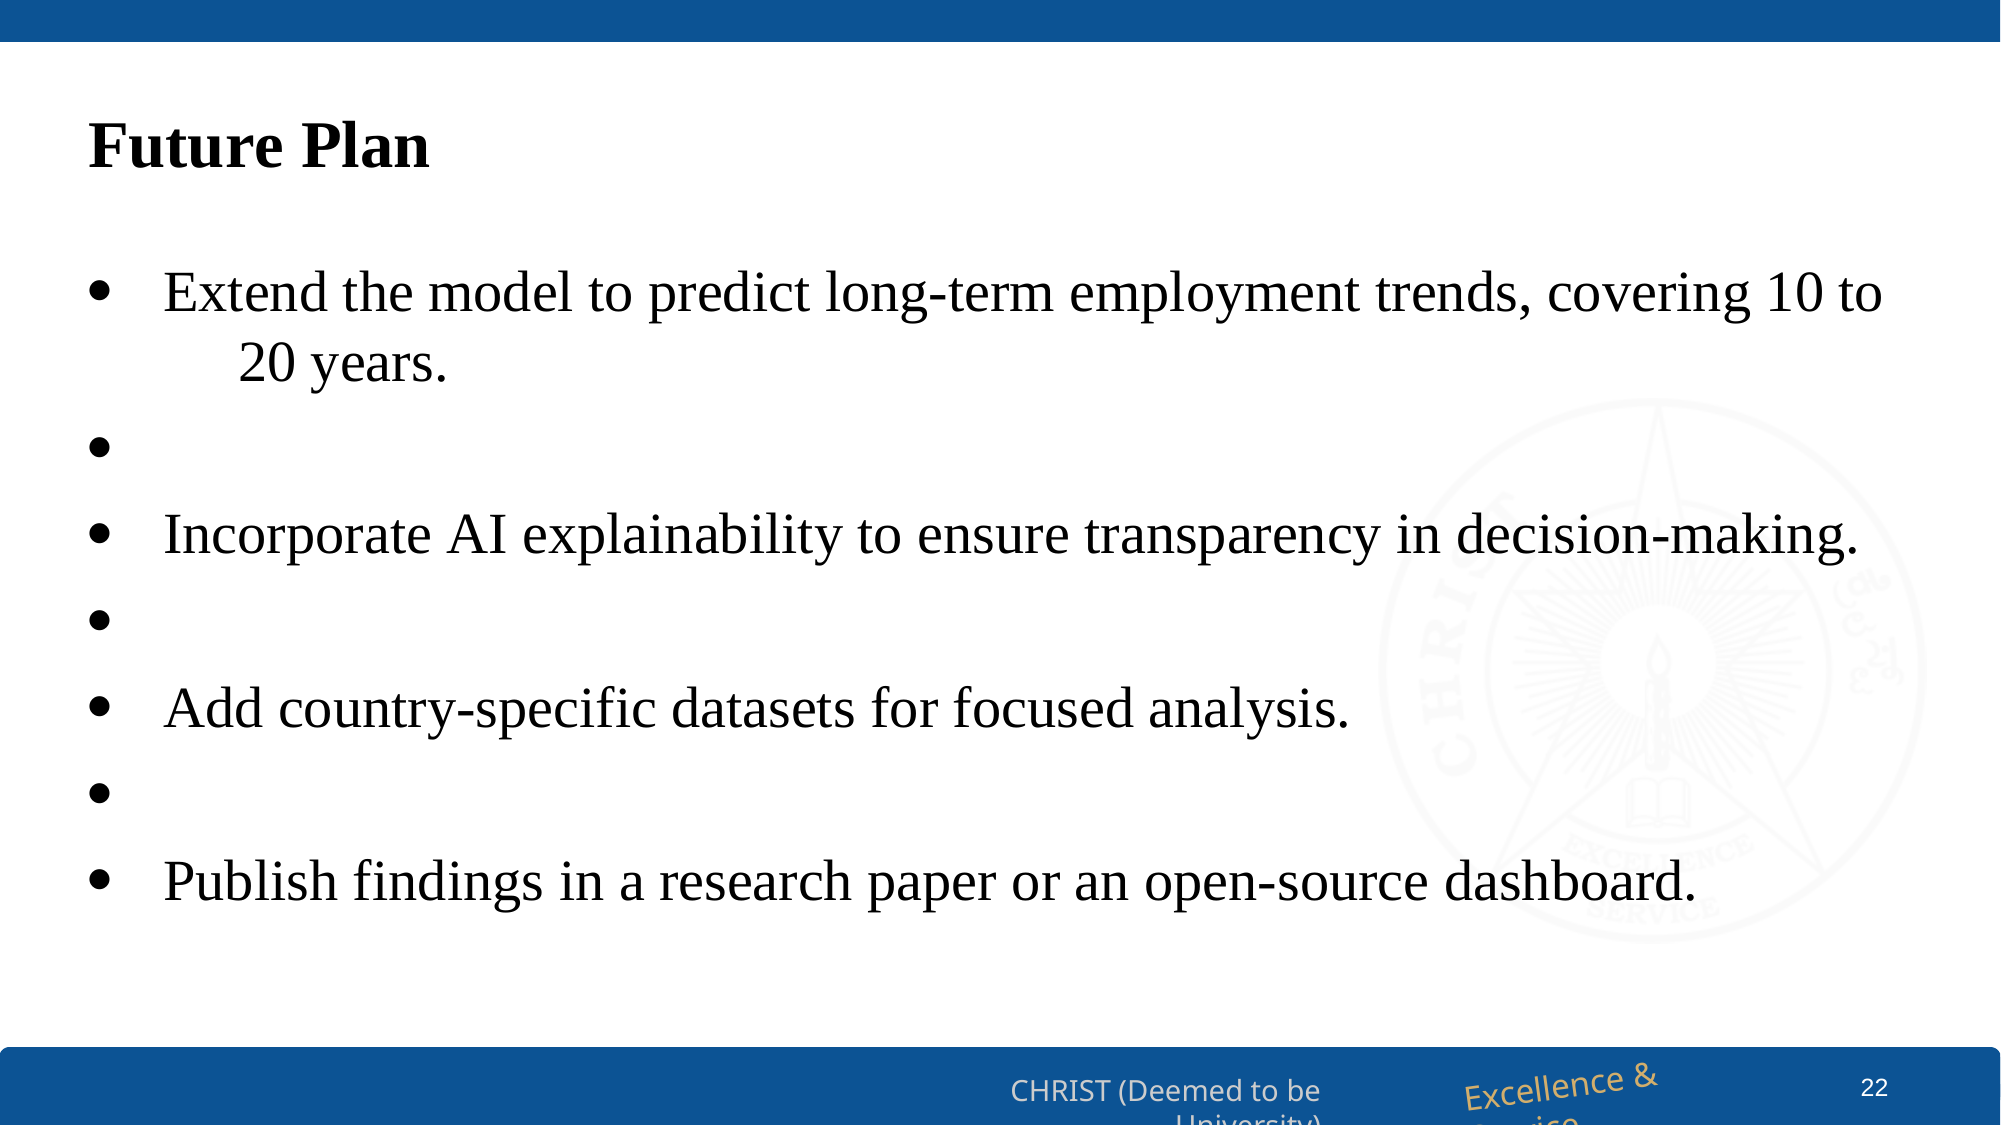

# Future Plan
Extend the model to predict long-term employment trends, covering 10 to 20 years.
Incorporate AI explainability to ensure transparency in decision-making.
Add country-specific datasets for focused analysis.
Publish findings in a research paper or an open-source dashboard.